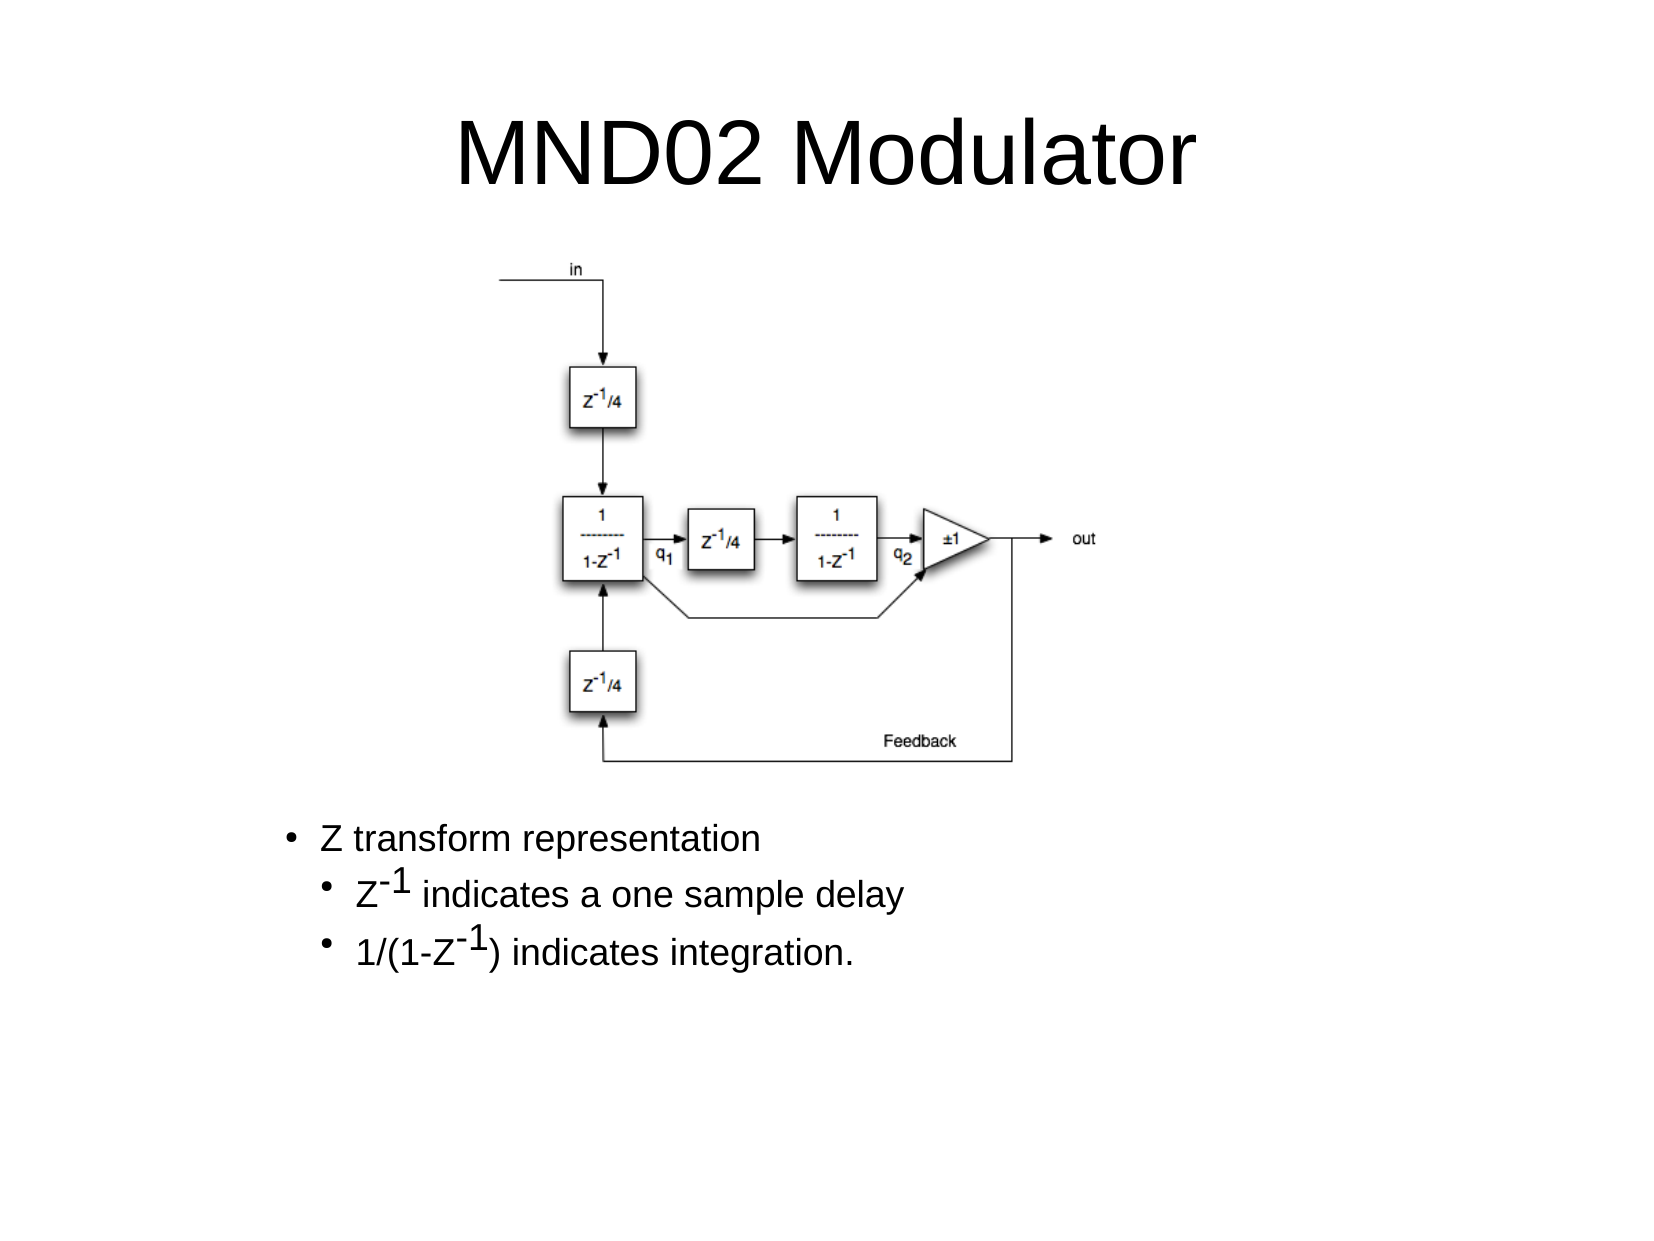

# MND02 Modulator
Z transform representation
Z-1 indicates a one sample delay
1/(1-Z-1) indicates integration.